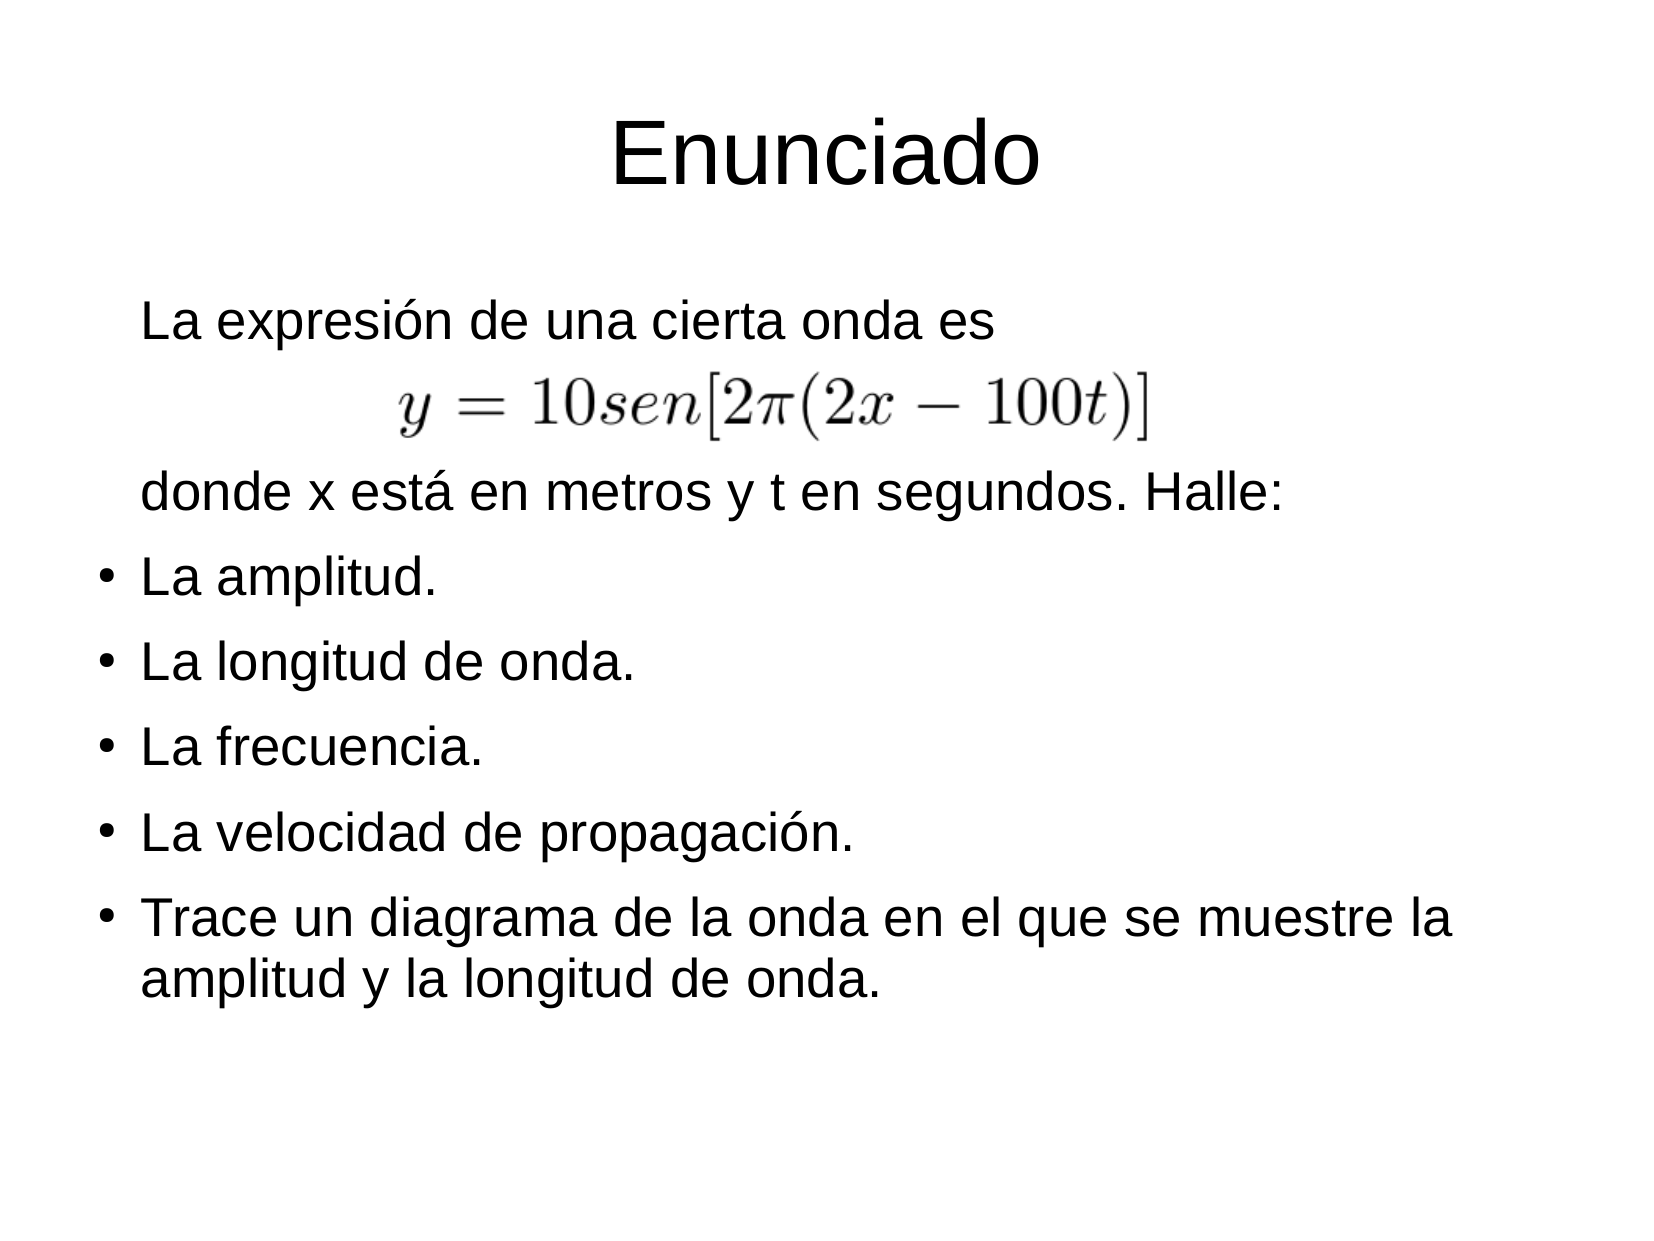

# Enunciado
La expresión de una cierta onda es
donde x está en metros y t en segundos. Halle:
La amplitud.
La longitud de onda.
La frecuencia.
La velocidad de propagación.
Trace un diagrama de la onda en el que se muestre la amplitud y la longitud de onda.